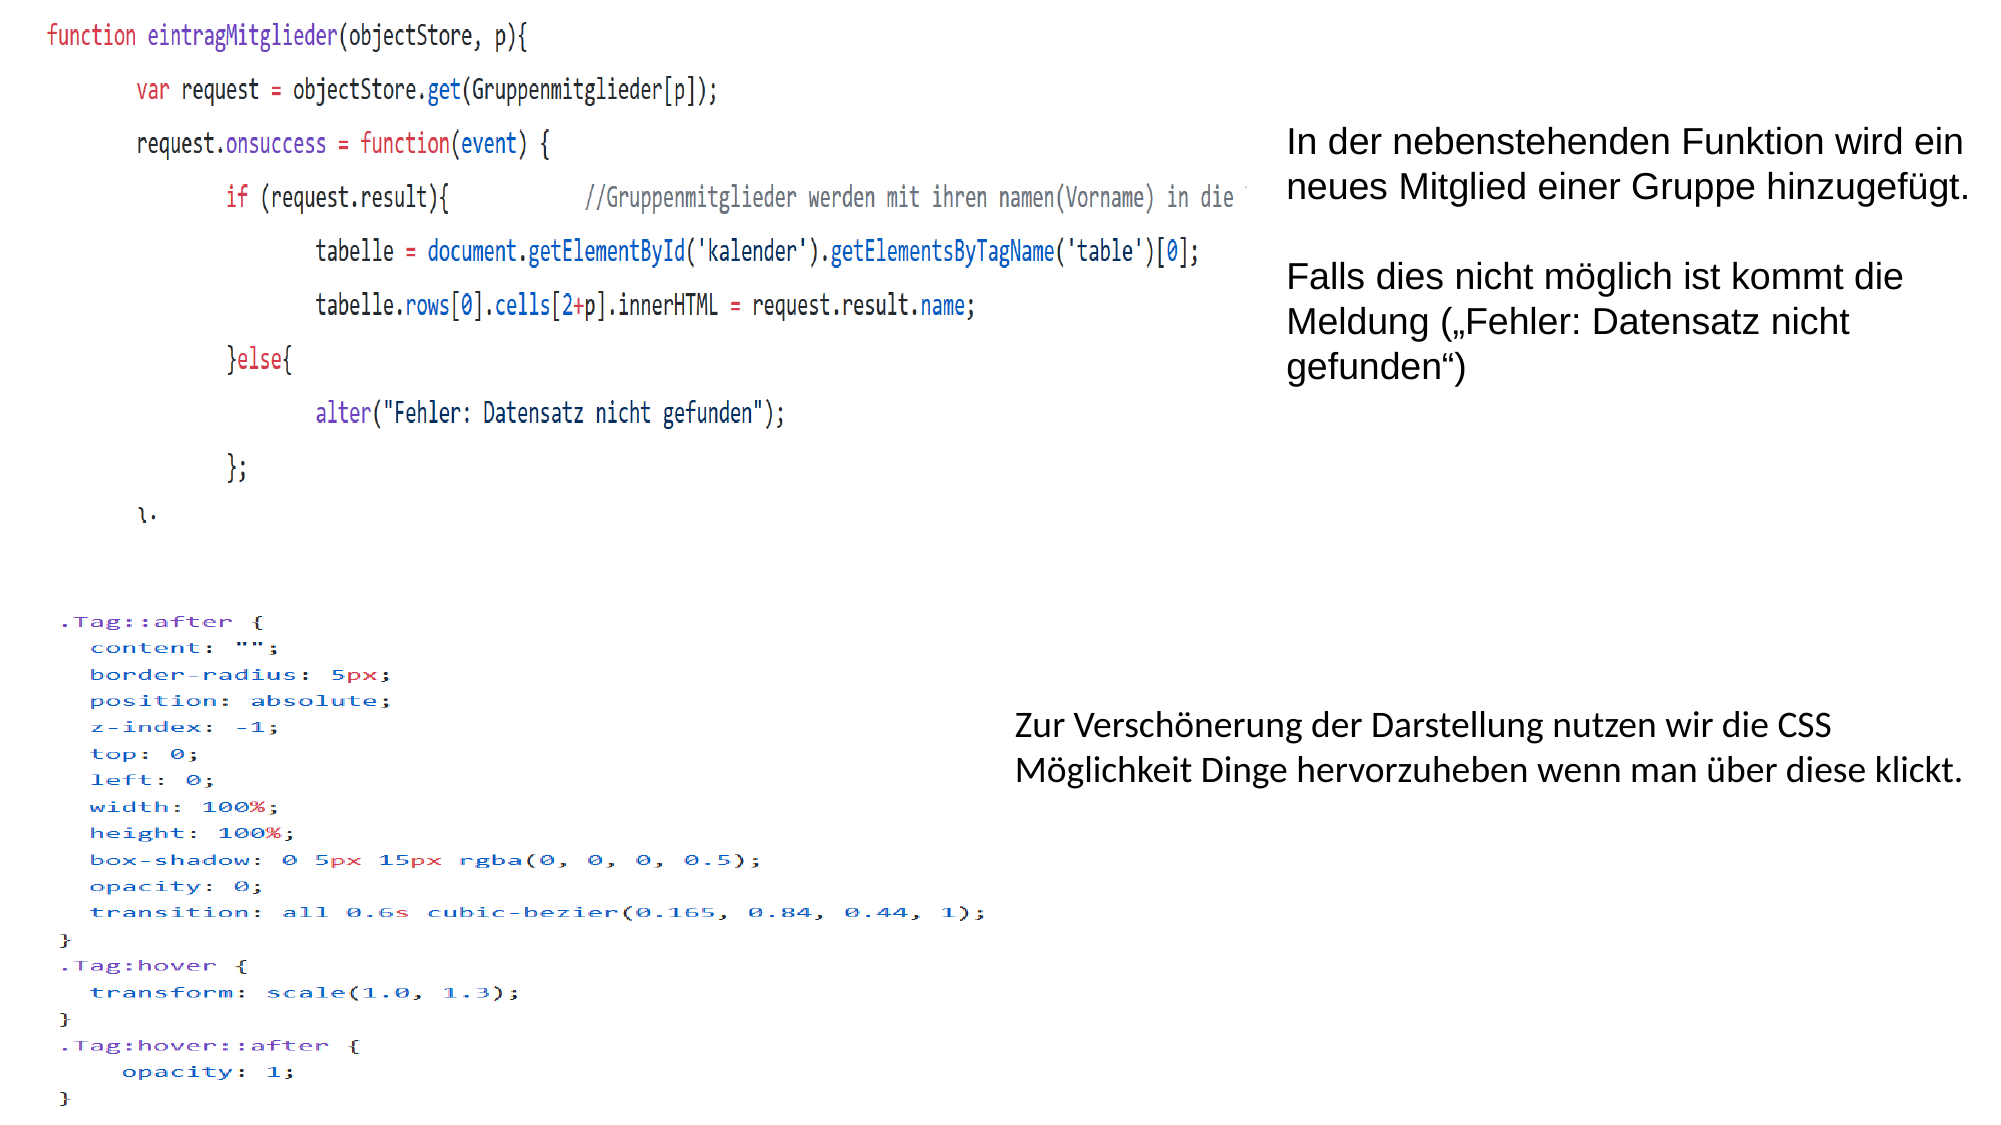

In der nebenstehenden Funktion wird ein neues Mitglied einer Gruppe hinzugefügt.
Falls dies nicht möglich ist kommt die Meldung („Fehler: Datensatz nicht gefunden“)
Zur Verschönerung der Darstellung nutzen wir die CSS Möglichkeit Dinge hervorzuheben wenn man über diese klickt.